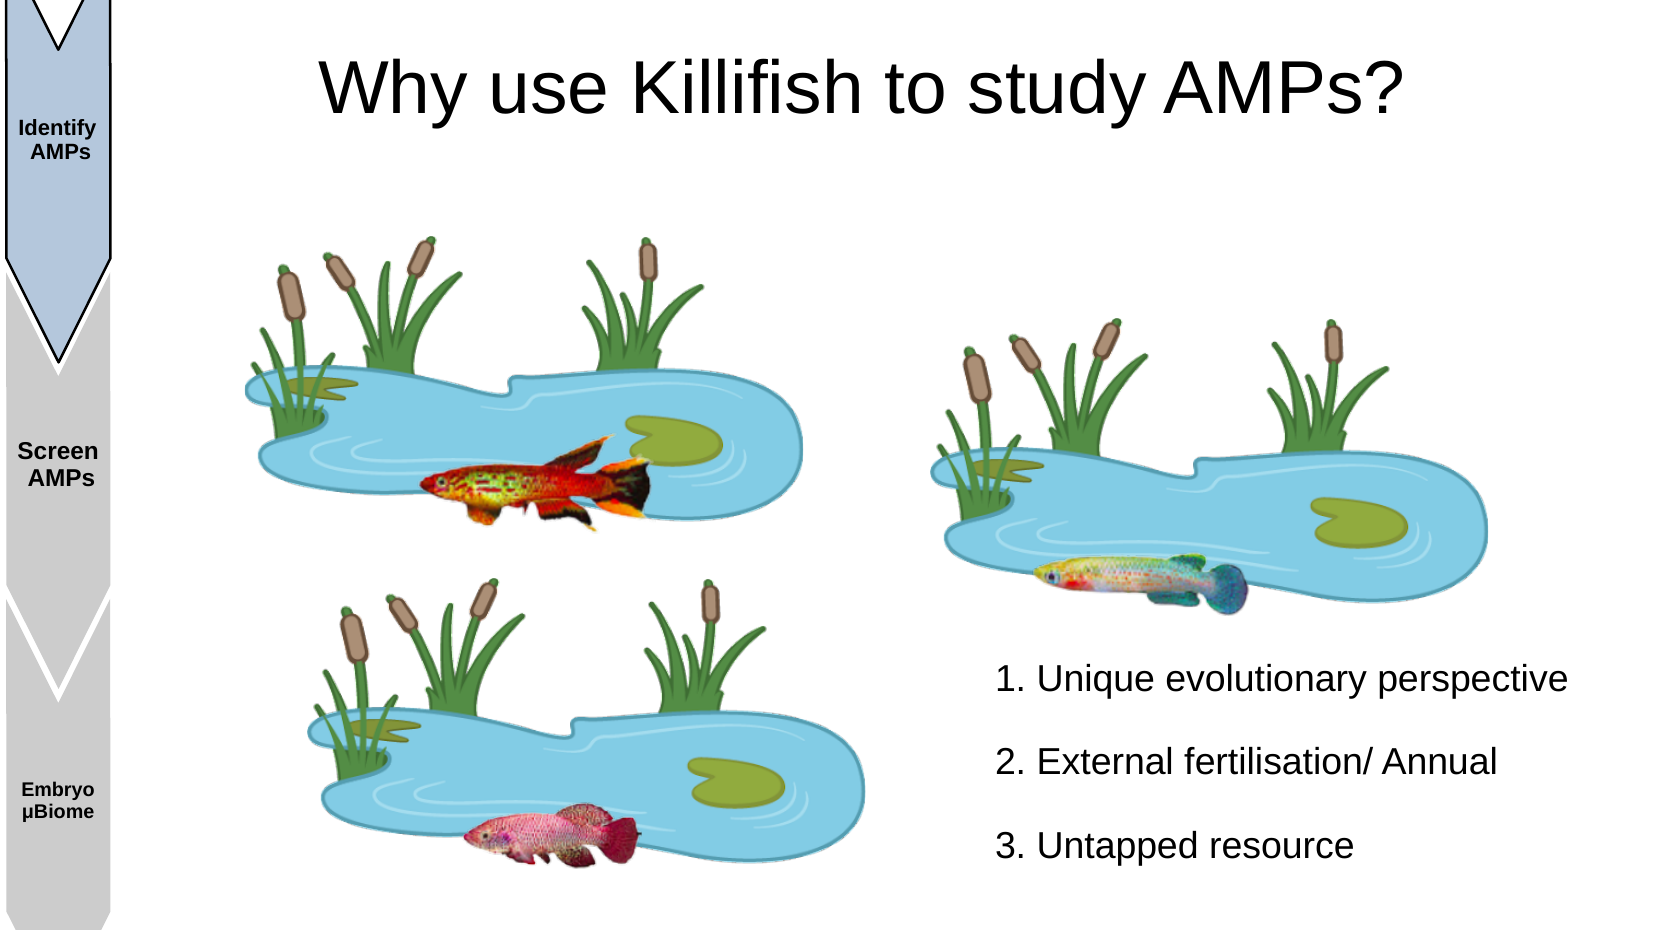

# Why use Killifish to study AMPs?
1. Unique evolutionary perspective
2. External fertilisation/ Annual
3. Untapped resource